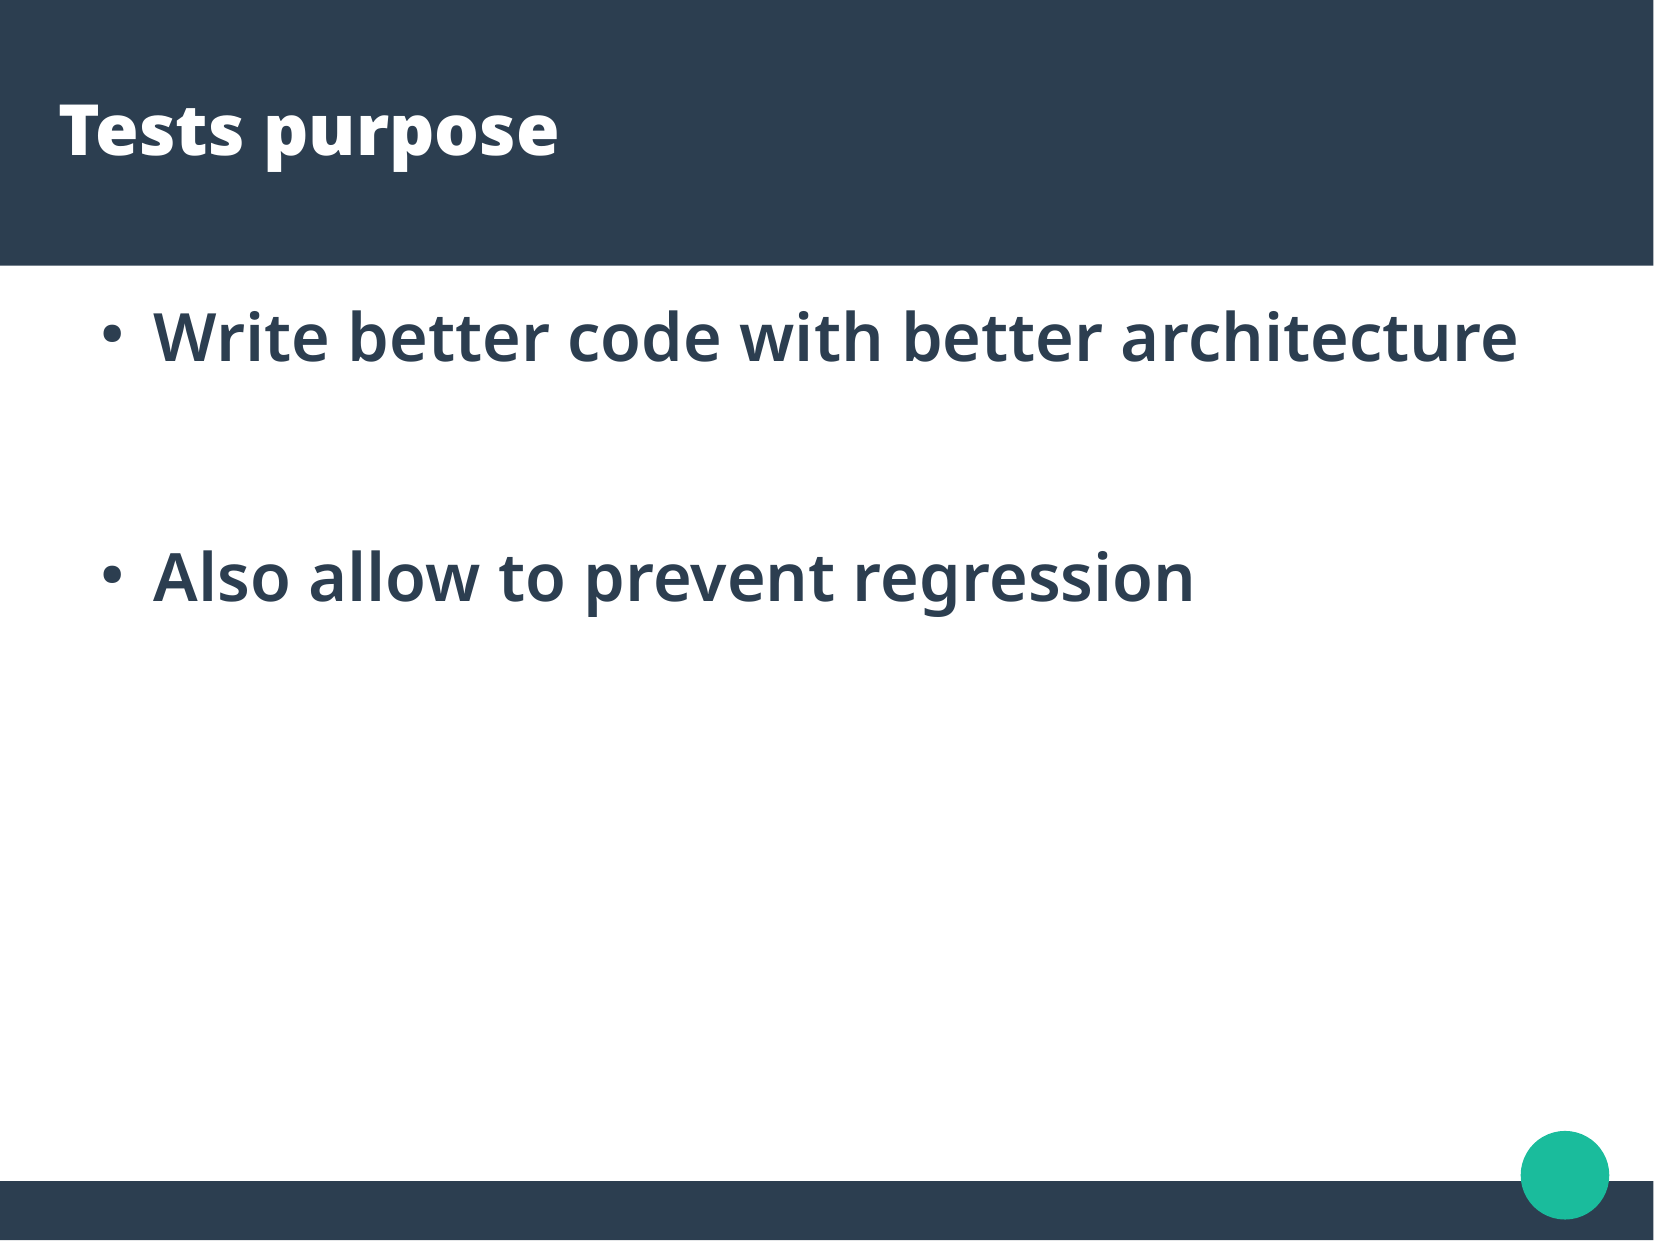

# Tests purpose
Write better code with better architecture
Also allow to prevent regression